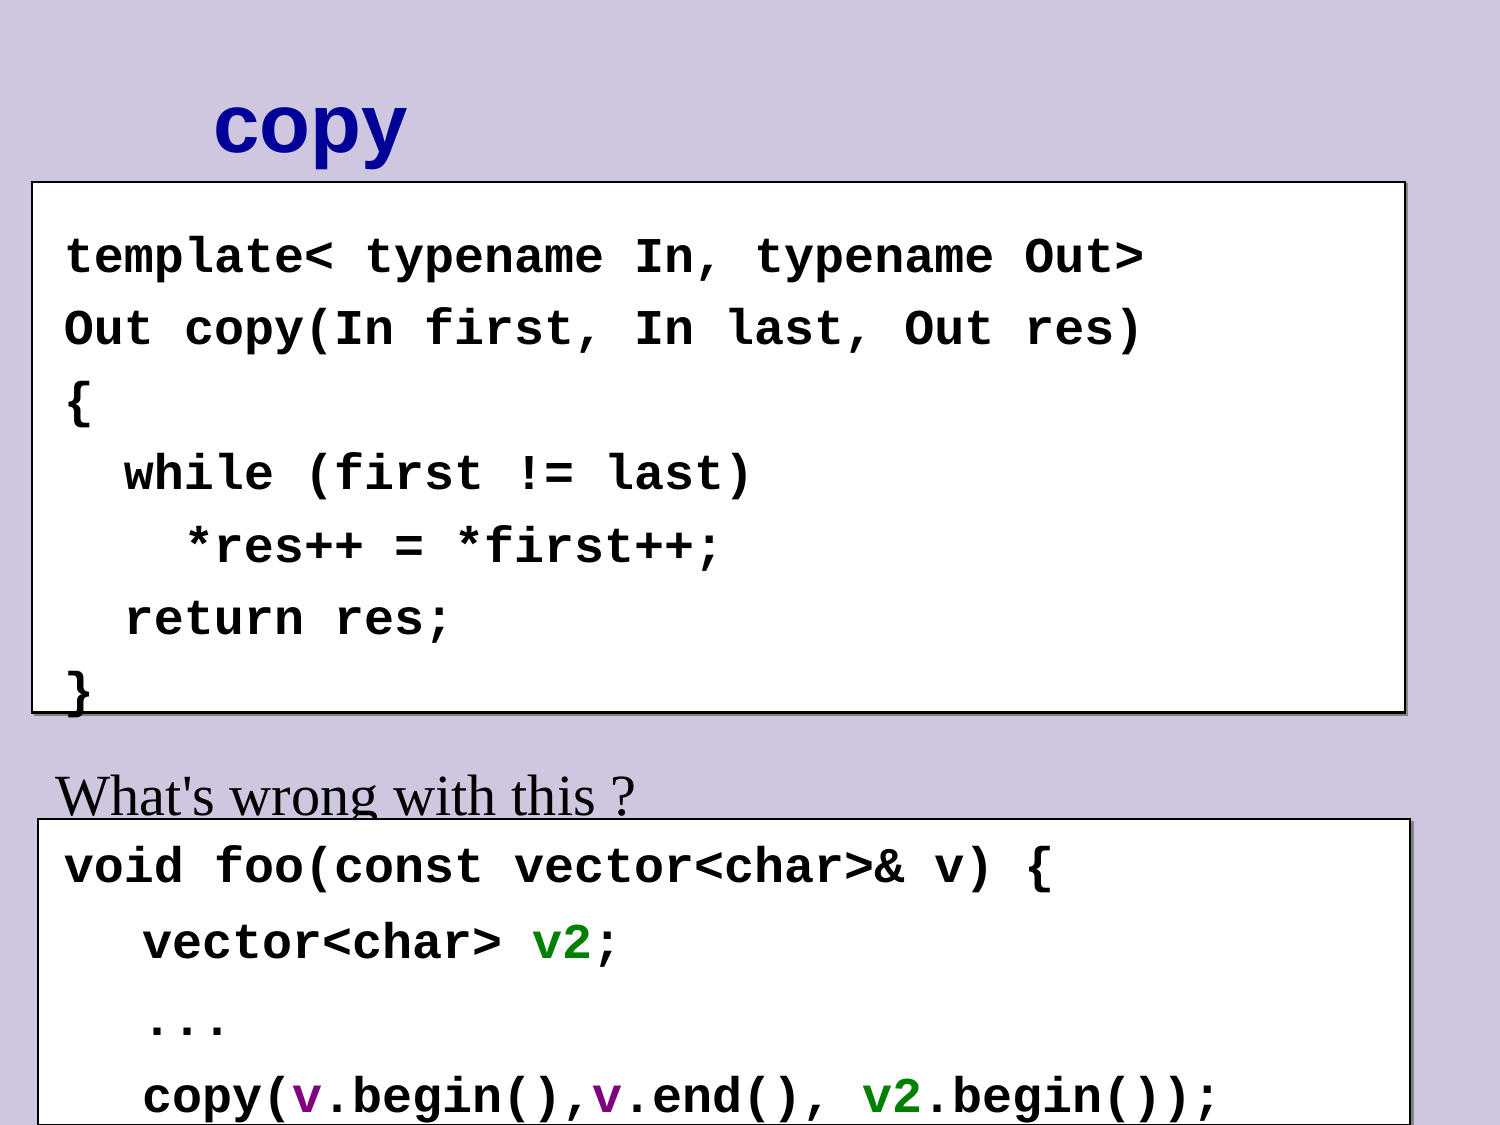

# copy
template< typename In, typename Out>
Out copy(In first, In last, Out res)
{
 while (first != last)
 *res++ = *first++;
 return res;
}
What's wrong with this ?
void foo(const vector<char>& v) {
vector<char> v2;
...
copy(v.begin(),v.end(), v2.begin());